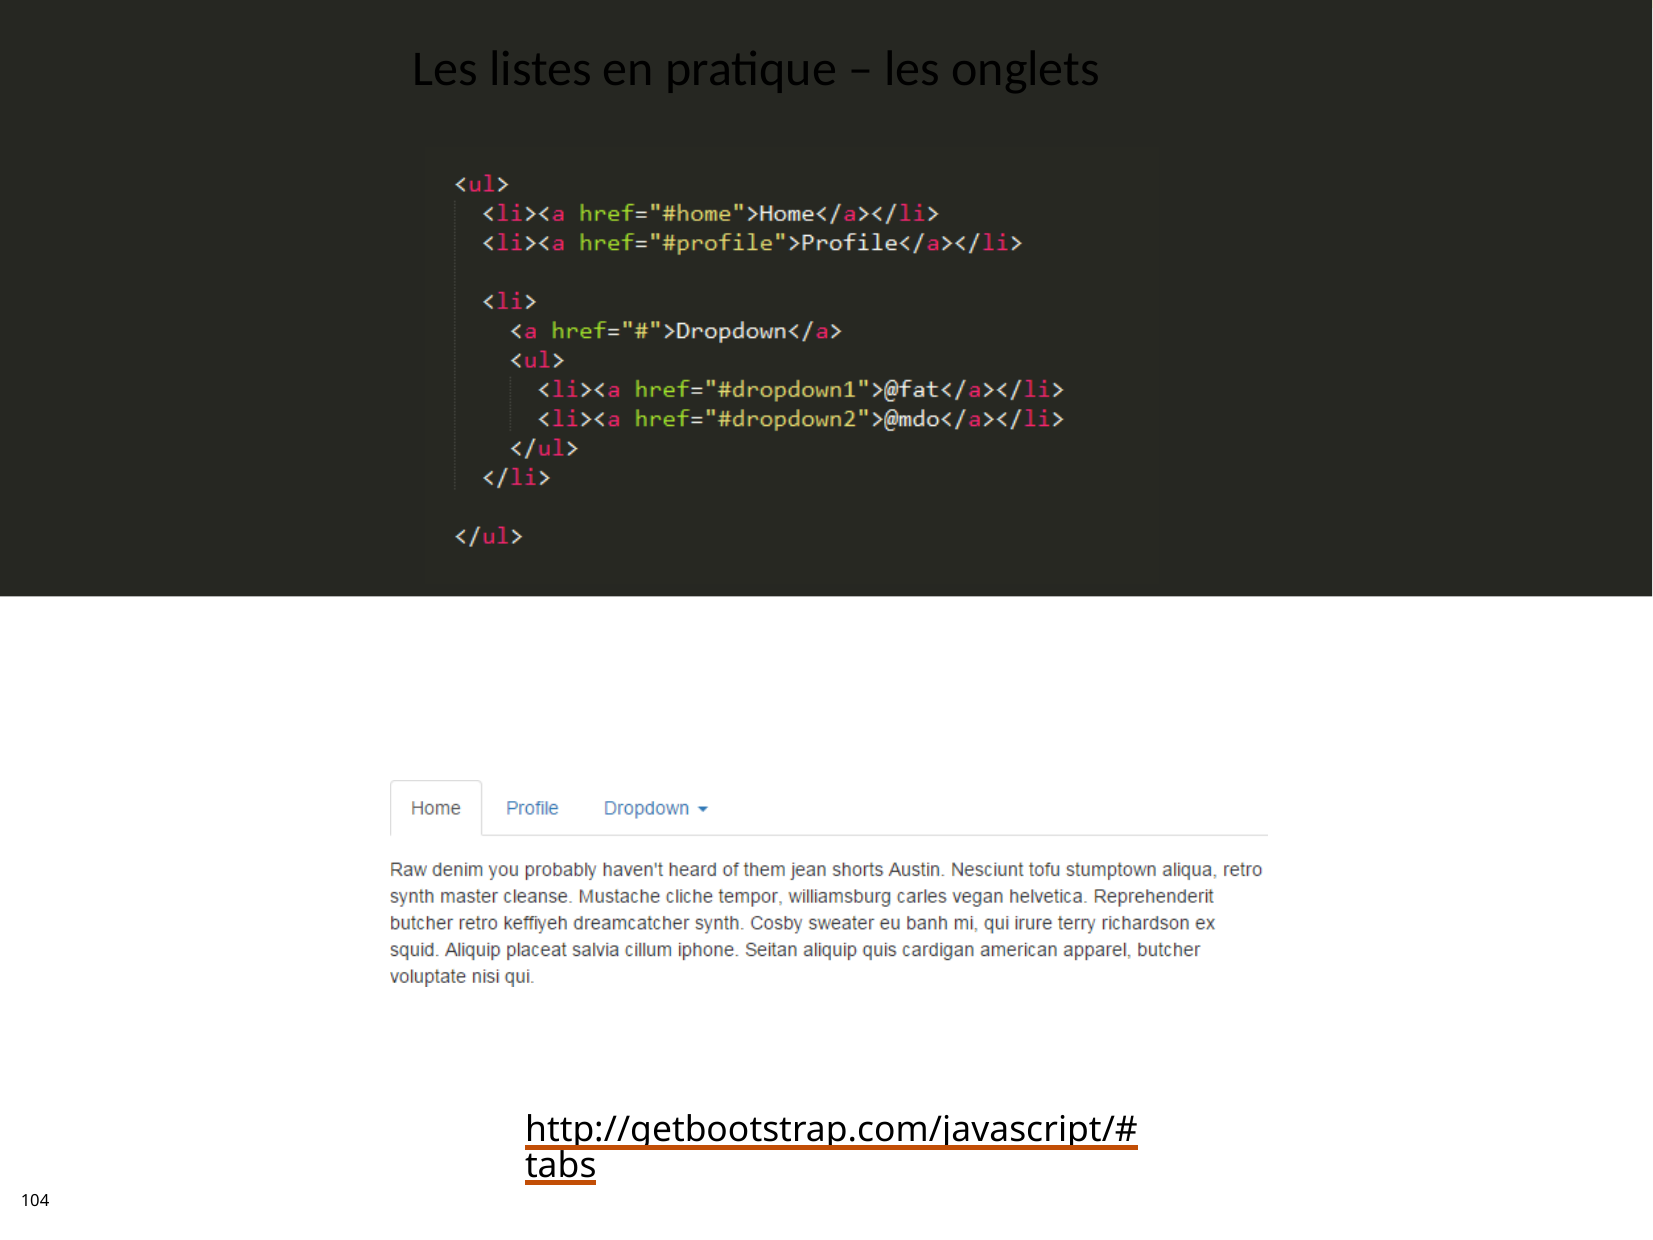

# Les listes en pratique – les onglets
http://getbootstrap.com/javascript/#tabs